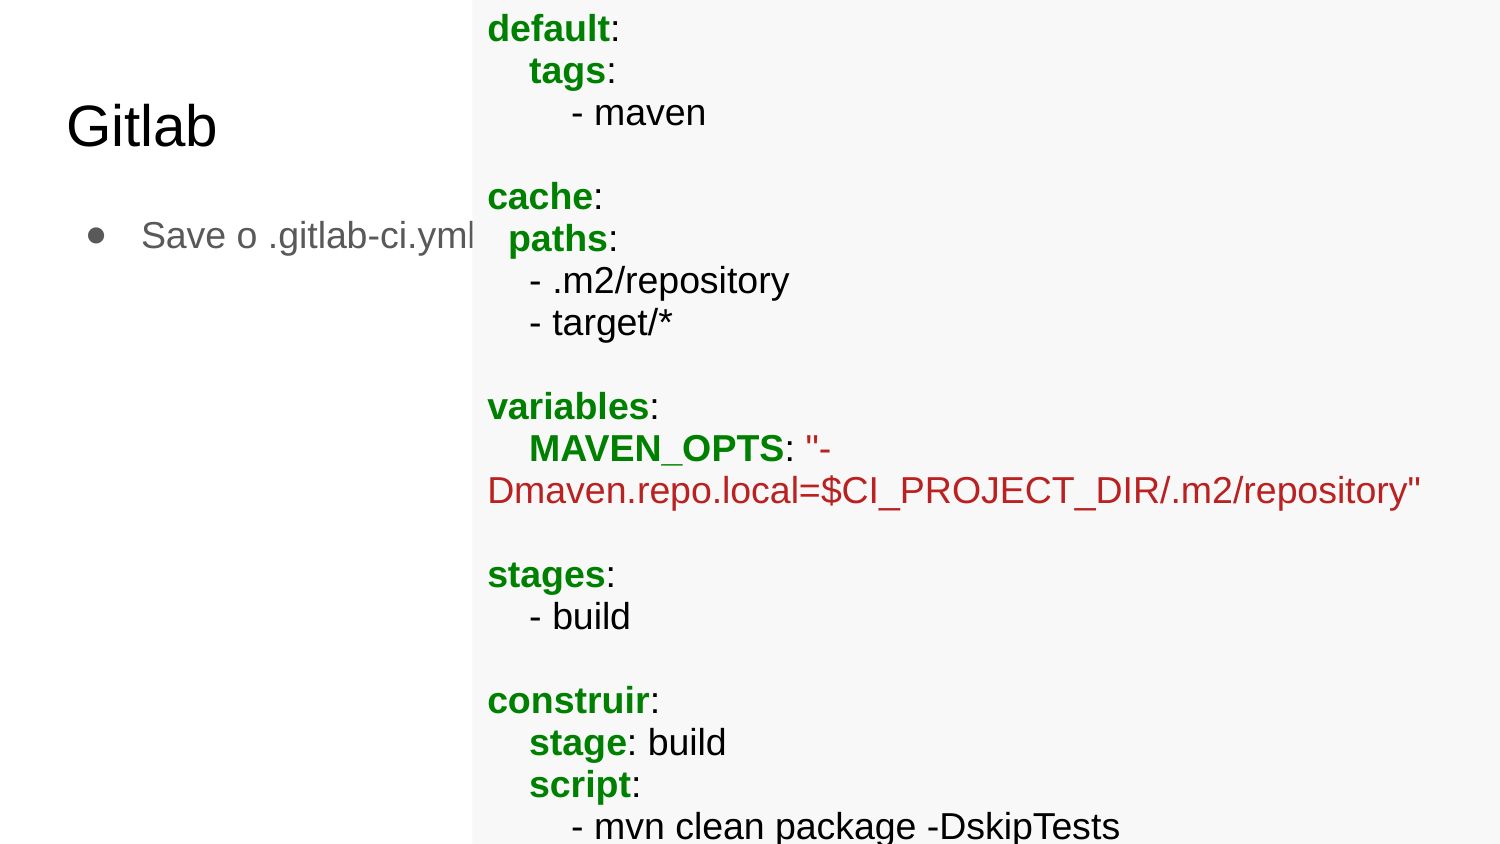

default:
 tags:
 - maven
cache:
 paths:
 - .m2/repository
 - target/*
variables:
 MAVEN_OPTS: "-Dmaven.repo.local=$CI_PROJECT_DIR/.m2/repository"
stages:
 - build
construir:
 stage: build
 script:
 - mvn clean package -DskipTests
# Gitlab
Save o .gitlab-ci.yml